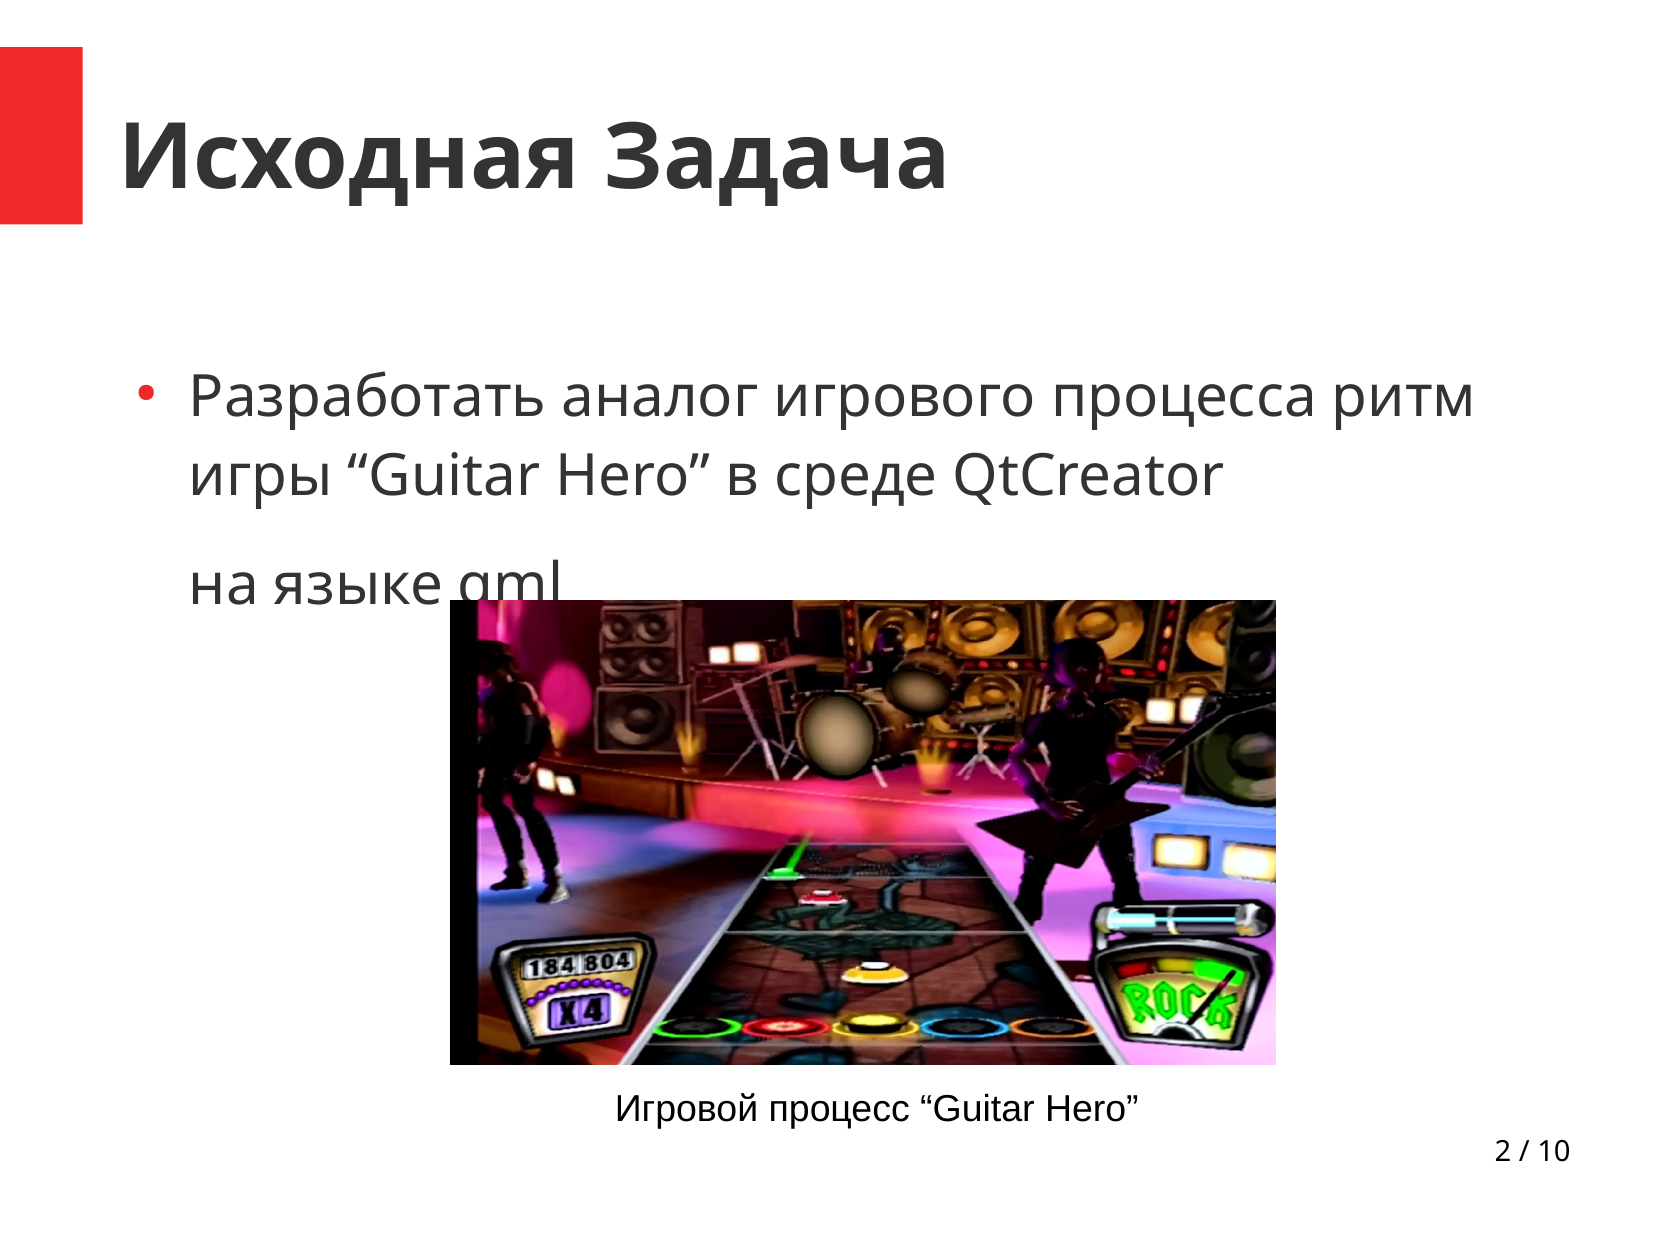

# Исходная Задача
Разработать аналог игрового процесса ритм игры “Guitar Hero” в среде QtCreator
на языке qml
Игровой процесс “Guitar Hero”
2